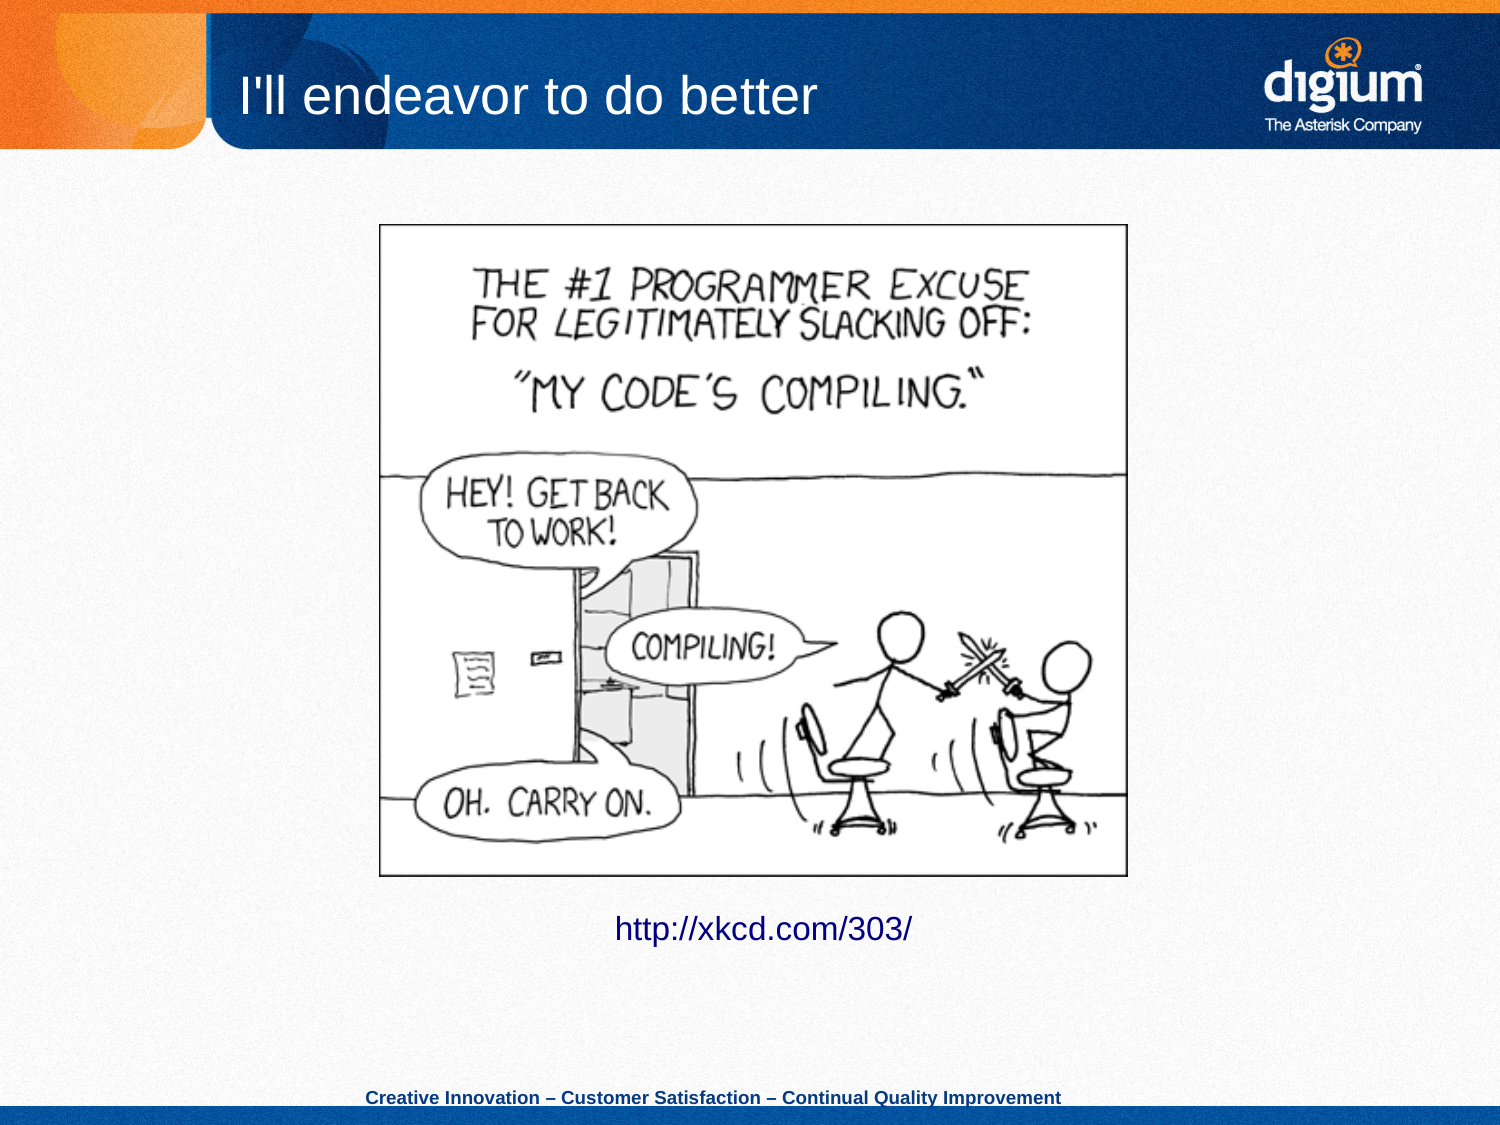

# I'll endeavor to do better
http://xkcd.com/303/